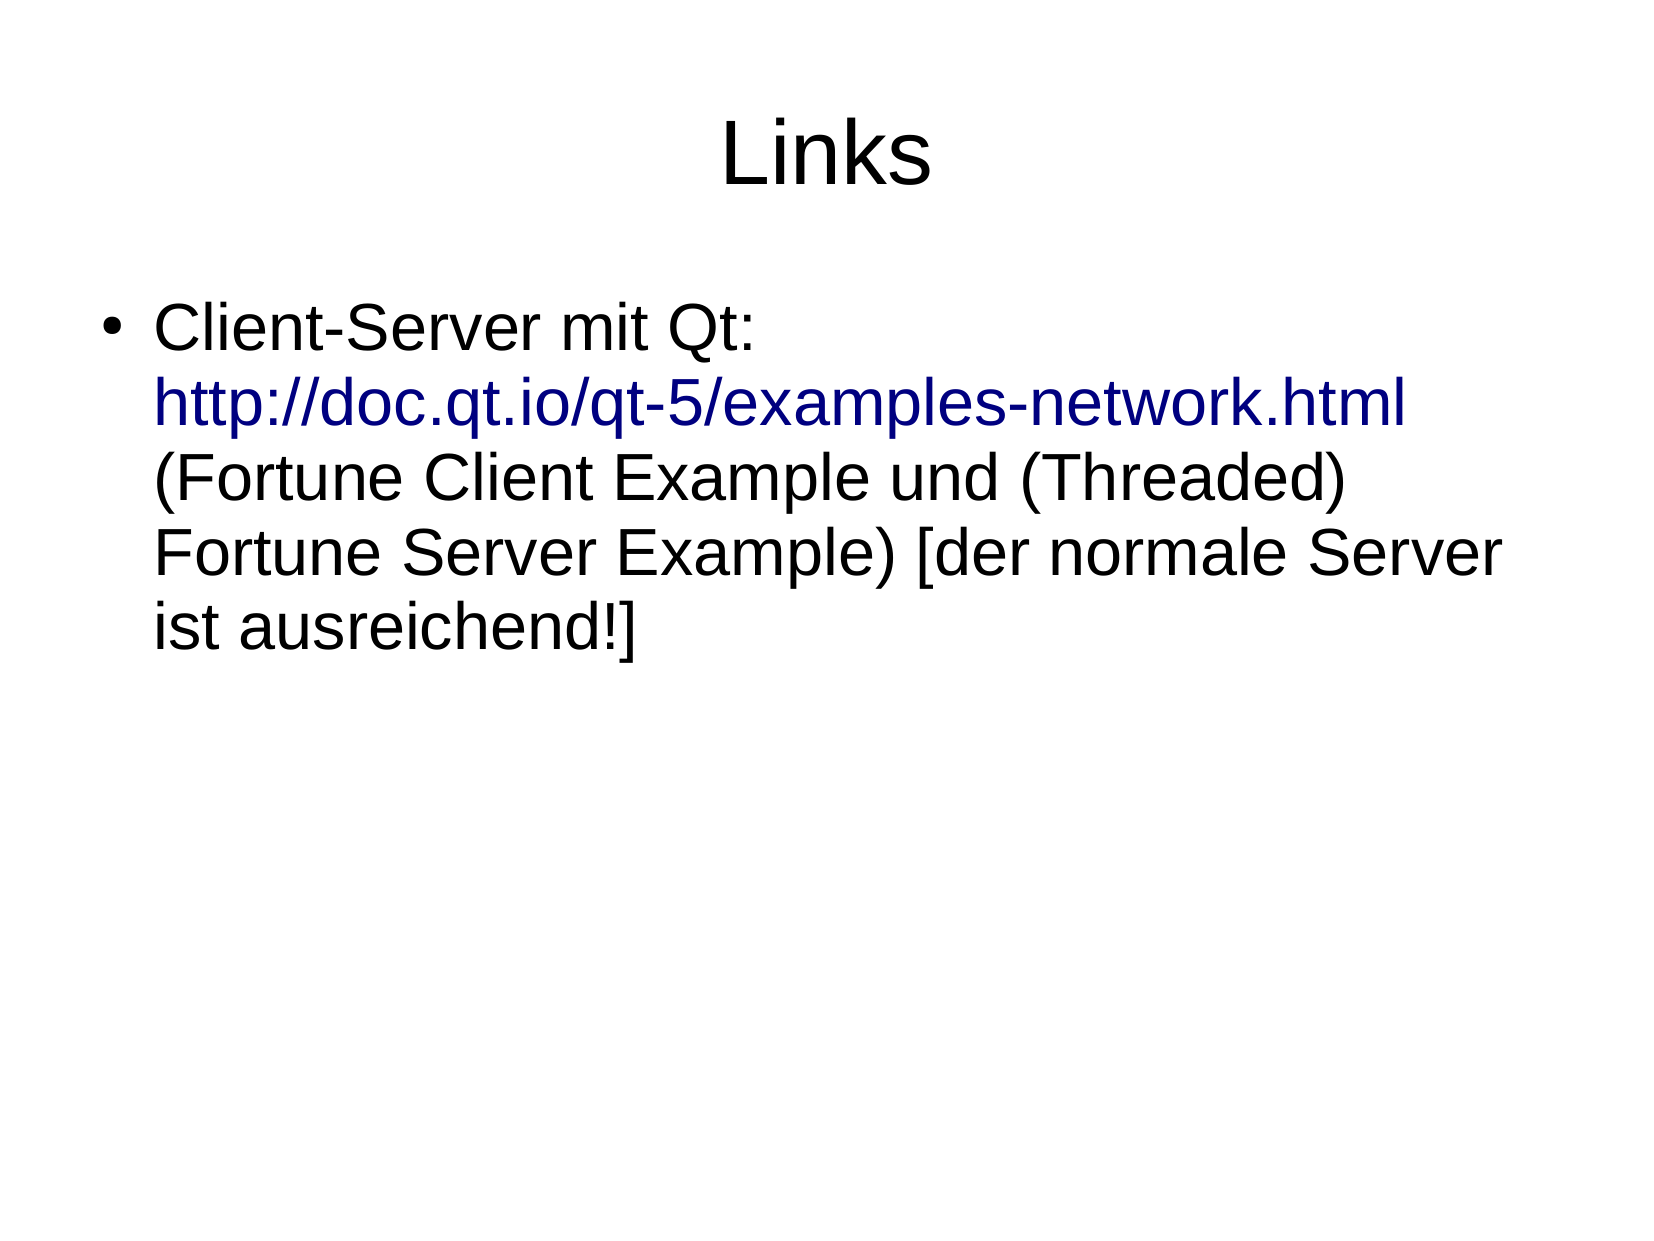

# Links
Client-Server mit Qt: http://doc.qt.io/qt-5/examples-network.html (Fortune Client Example und (Threaded) Fortune Server Example) [der normale Server ist ausreichend!]